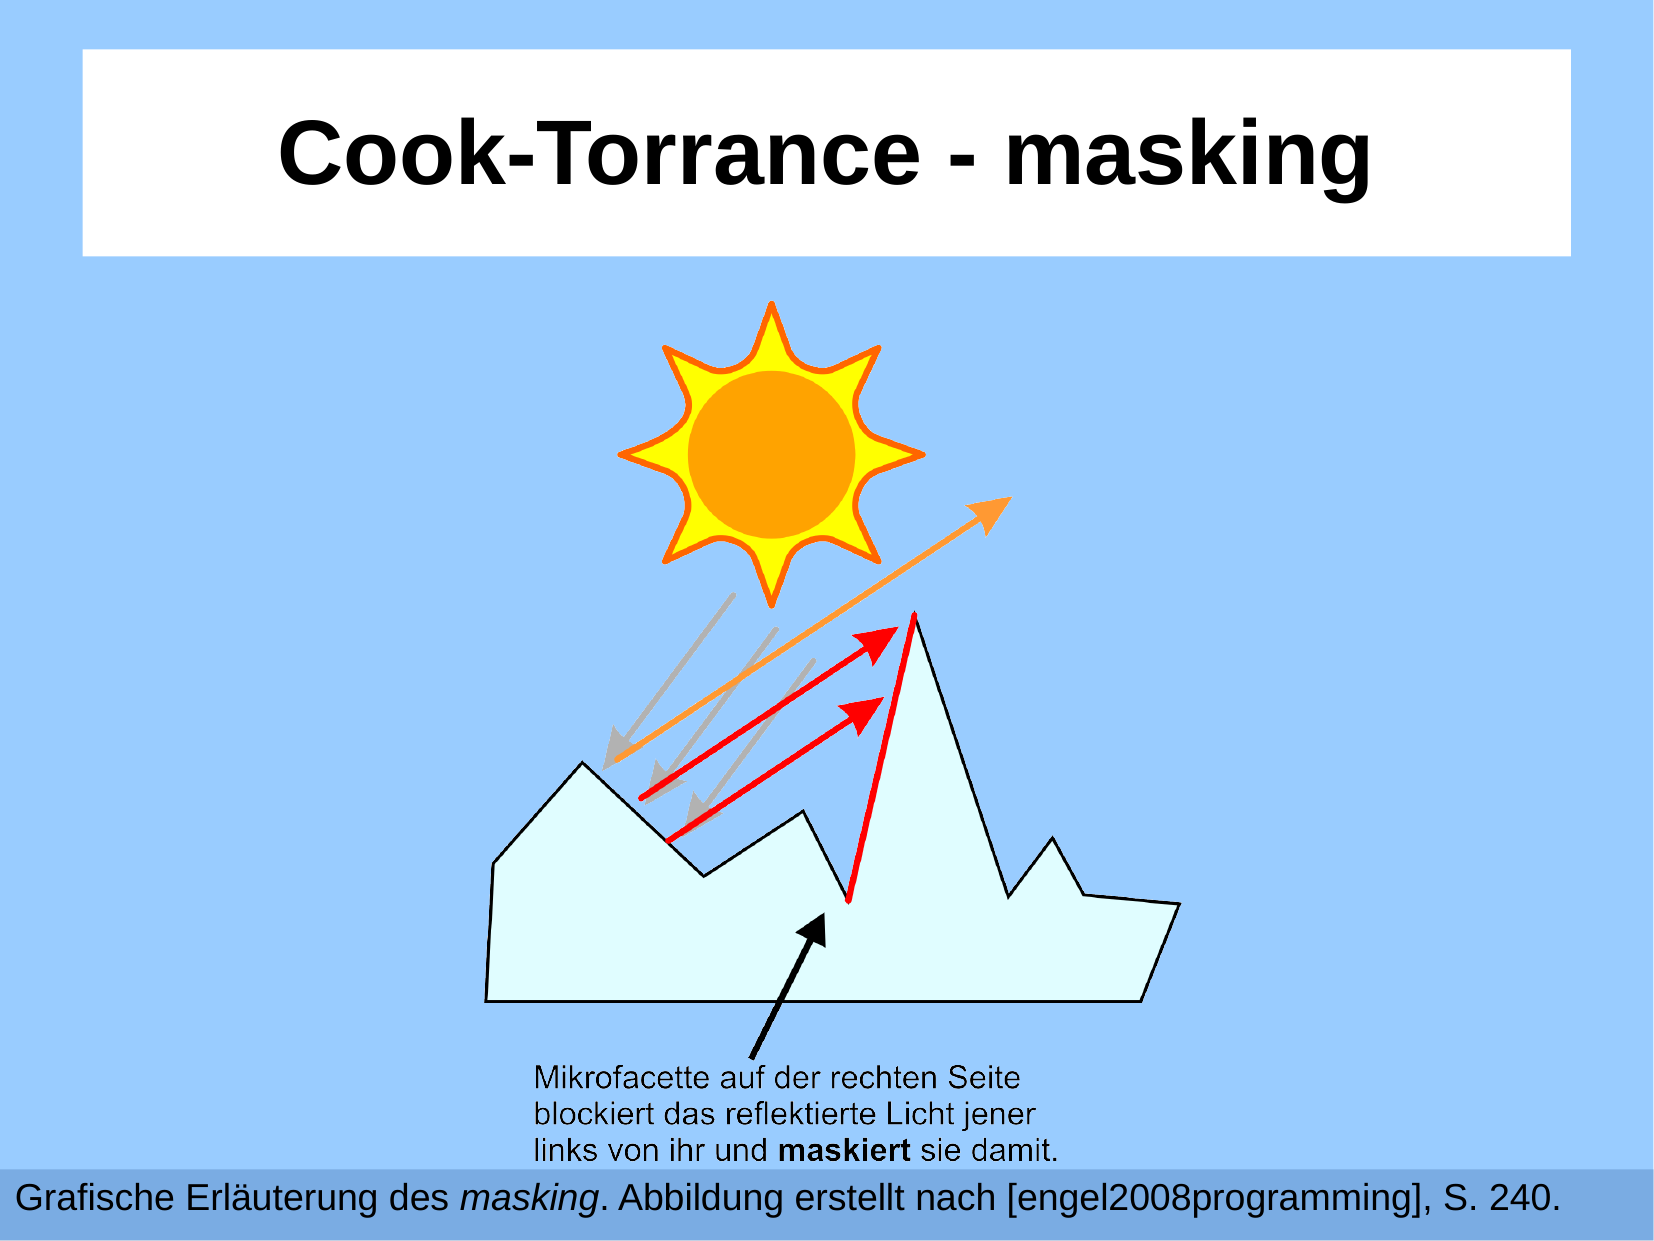

# Cook-Torrance - masking
Grafische Erläuterung des masking. Abbildung erstellt nach [engel2008programming], S. 240.